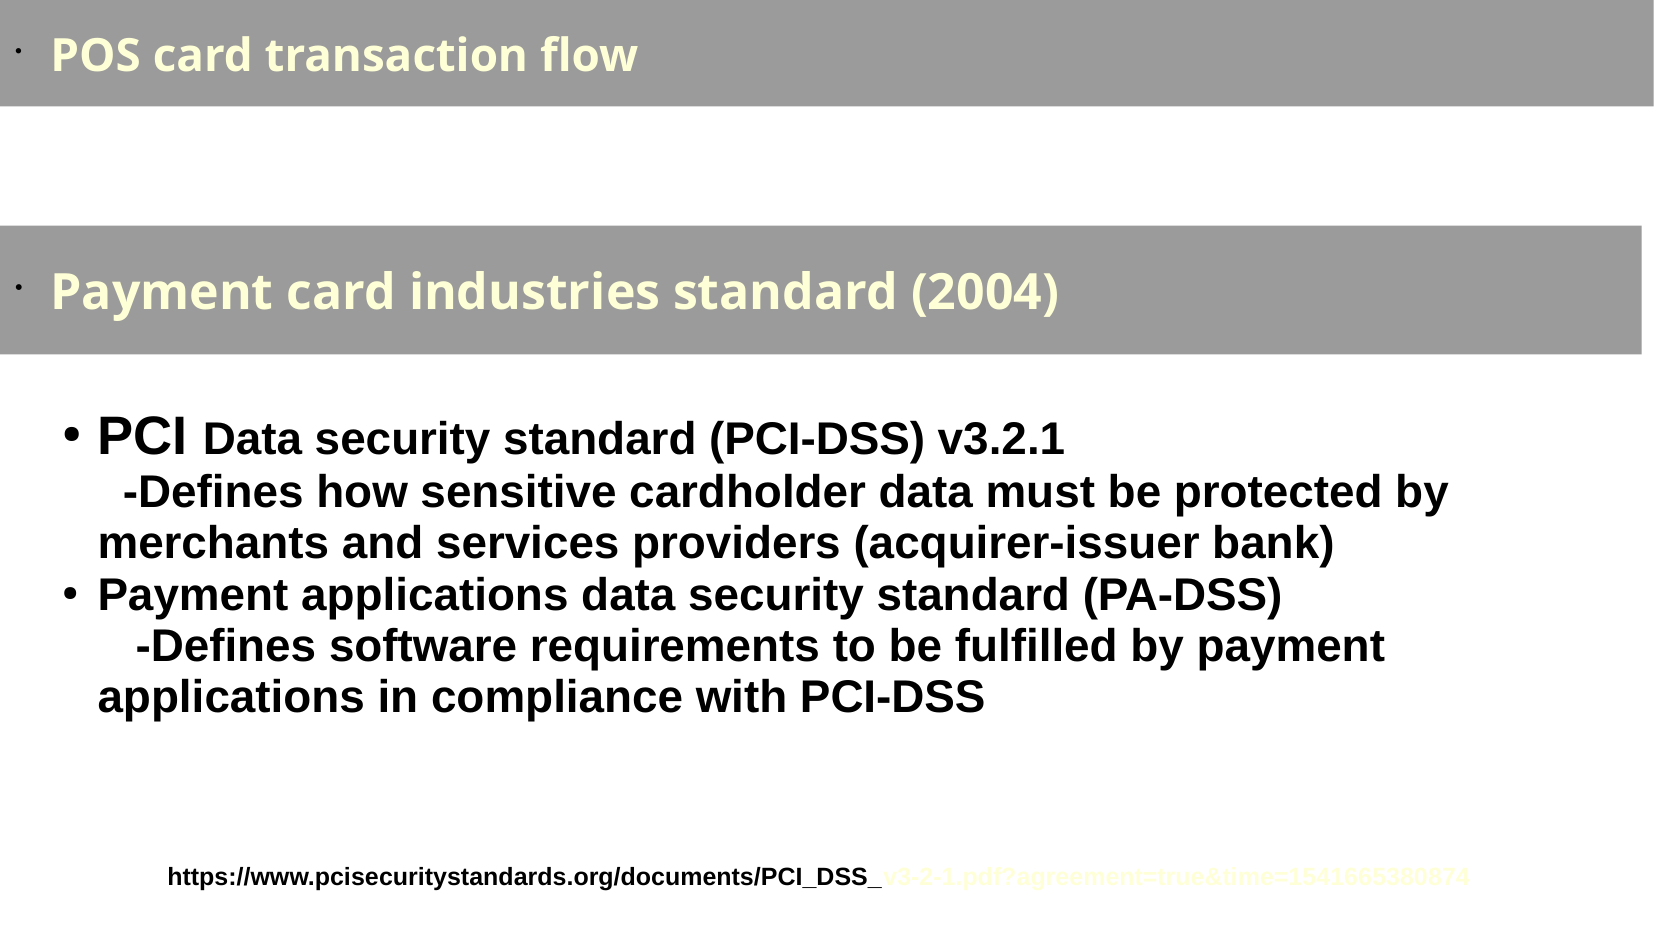

POS card transaction flow
# Payment card industries standard (2004)
PCI Data security standard (PCI-DSS) v3.2.1
 -Defines how sensitive cardholder data must be protected by merchants and services providers (acquirer-issuer bank)
Payment applications data security standard (PA-DSS)
 -Defines software requirements to be fulfilled by payment applications in compliance with PCI-DSS
 https://www.pcisecuritystandards.org/documents/PCI_DSS_v3-2-1.pdf?agreement=true&time=1541665380874